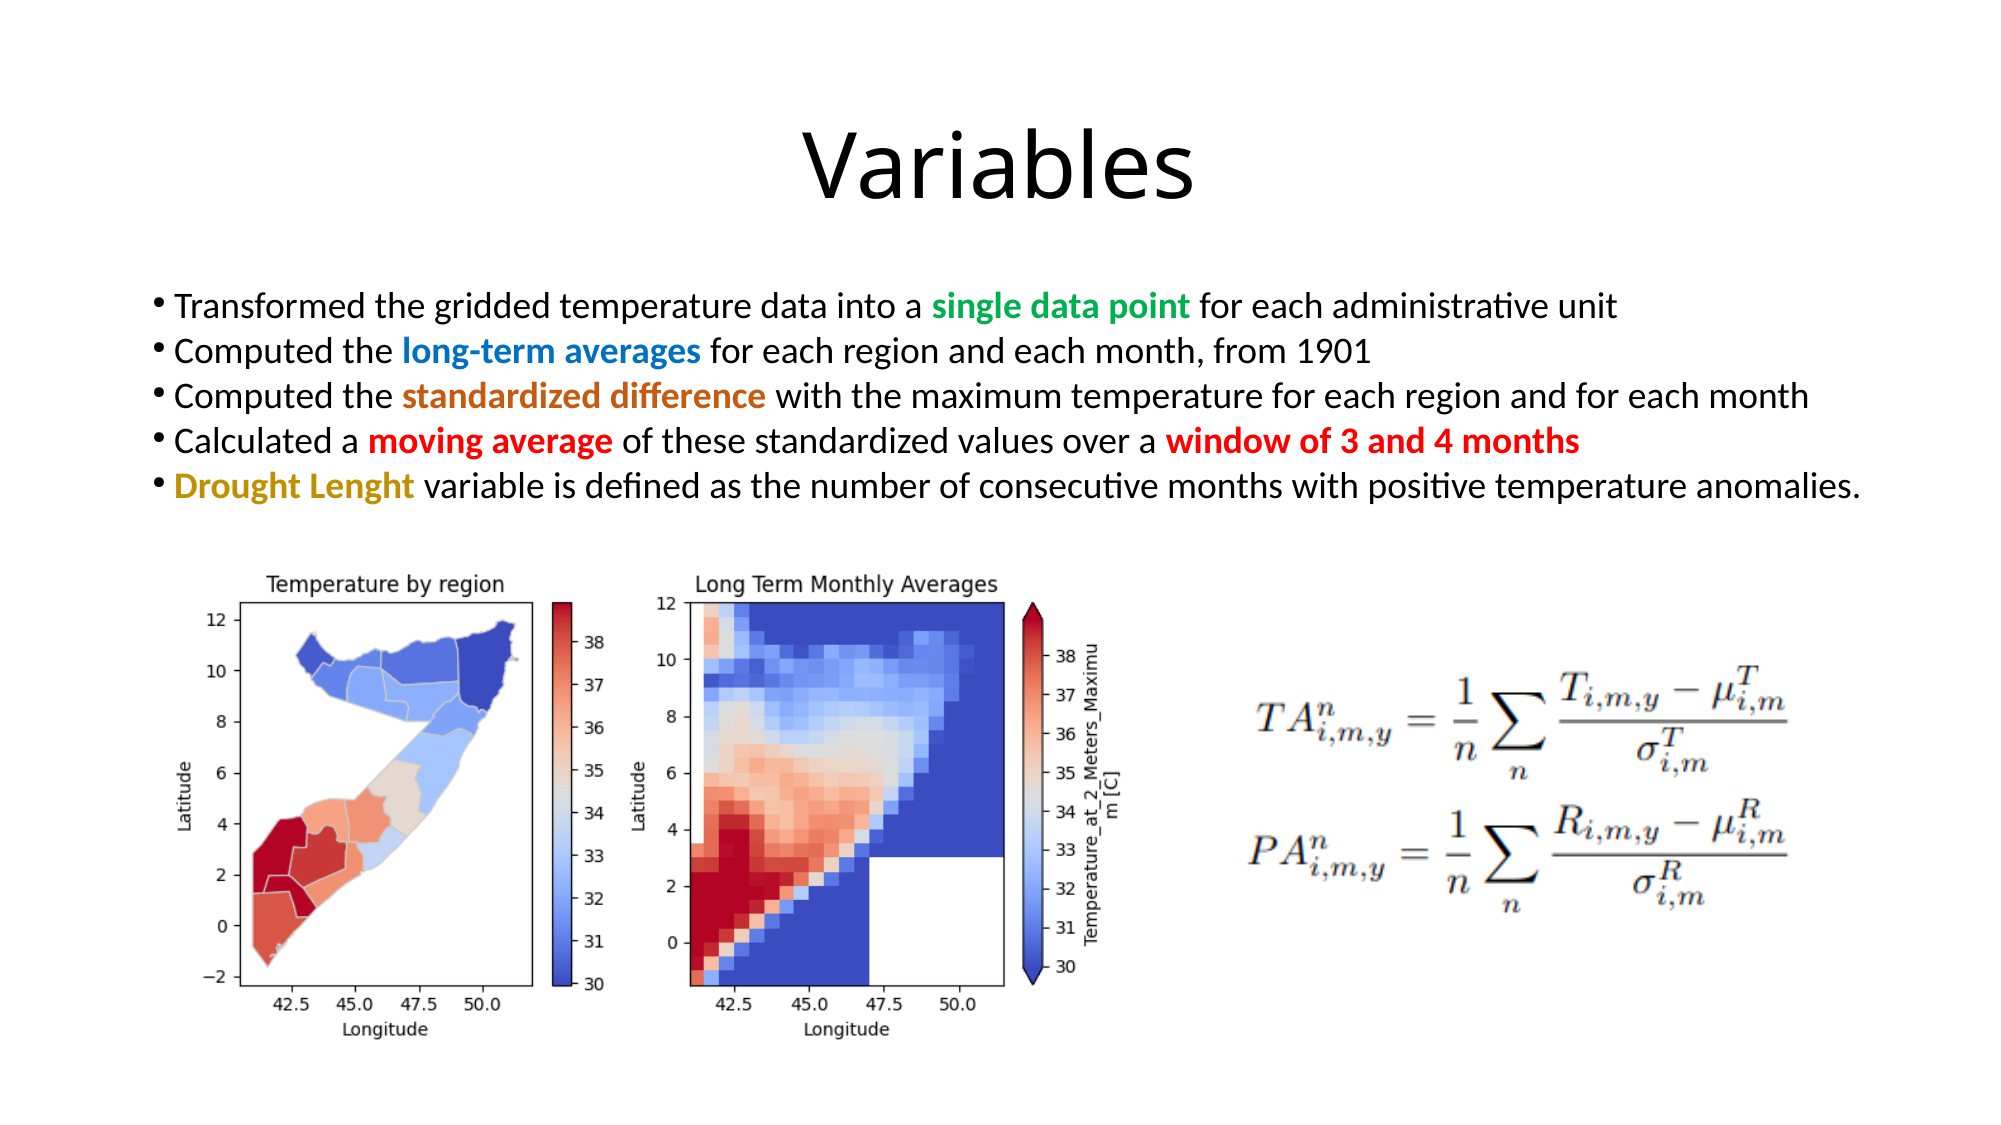

# Variables
 Transformed the gridded temperature data into a single data point for each administrative unit
 Computed the long-term averages for each region and each month, from 1901
 Computed the standardized difference with the maximum temperature for each region and for each month
 Calculated a moving average of these standardized values over a window of 3 and 4 months
 Drought Lenght variable is defined as the number of consecutive months with positive temperature anomalies.